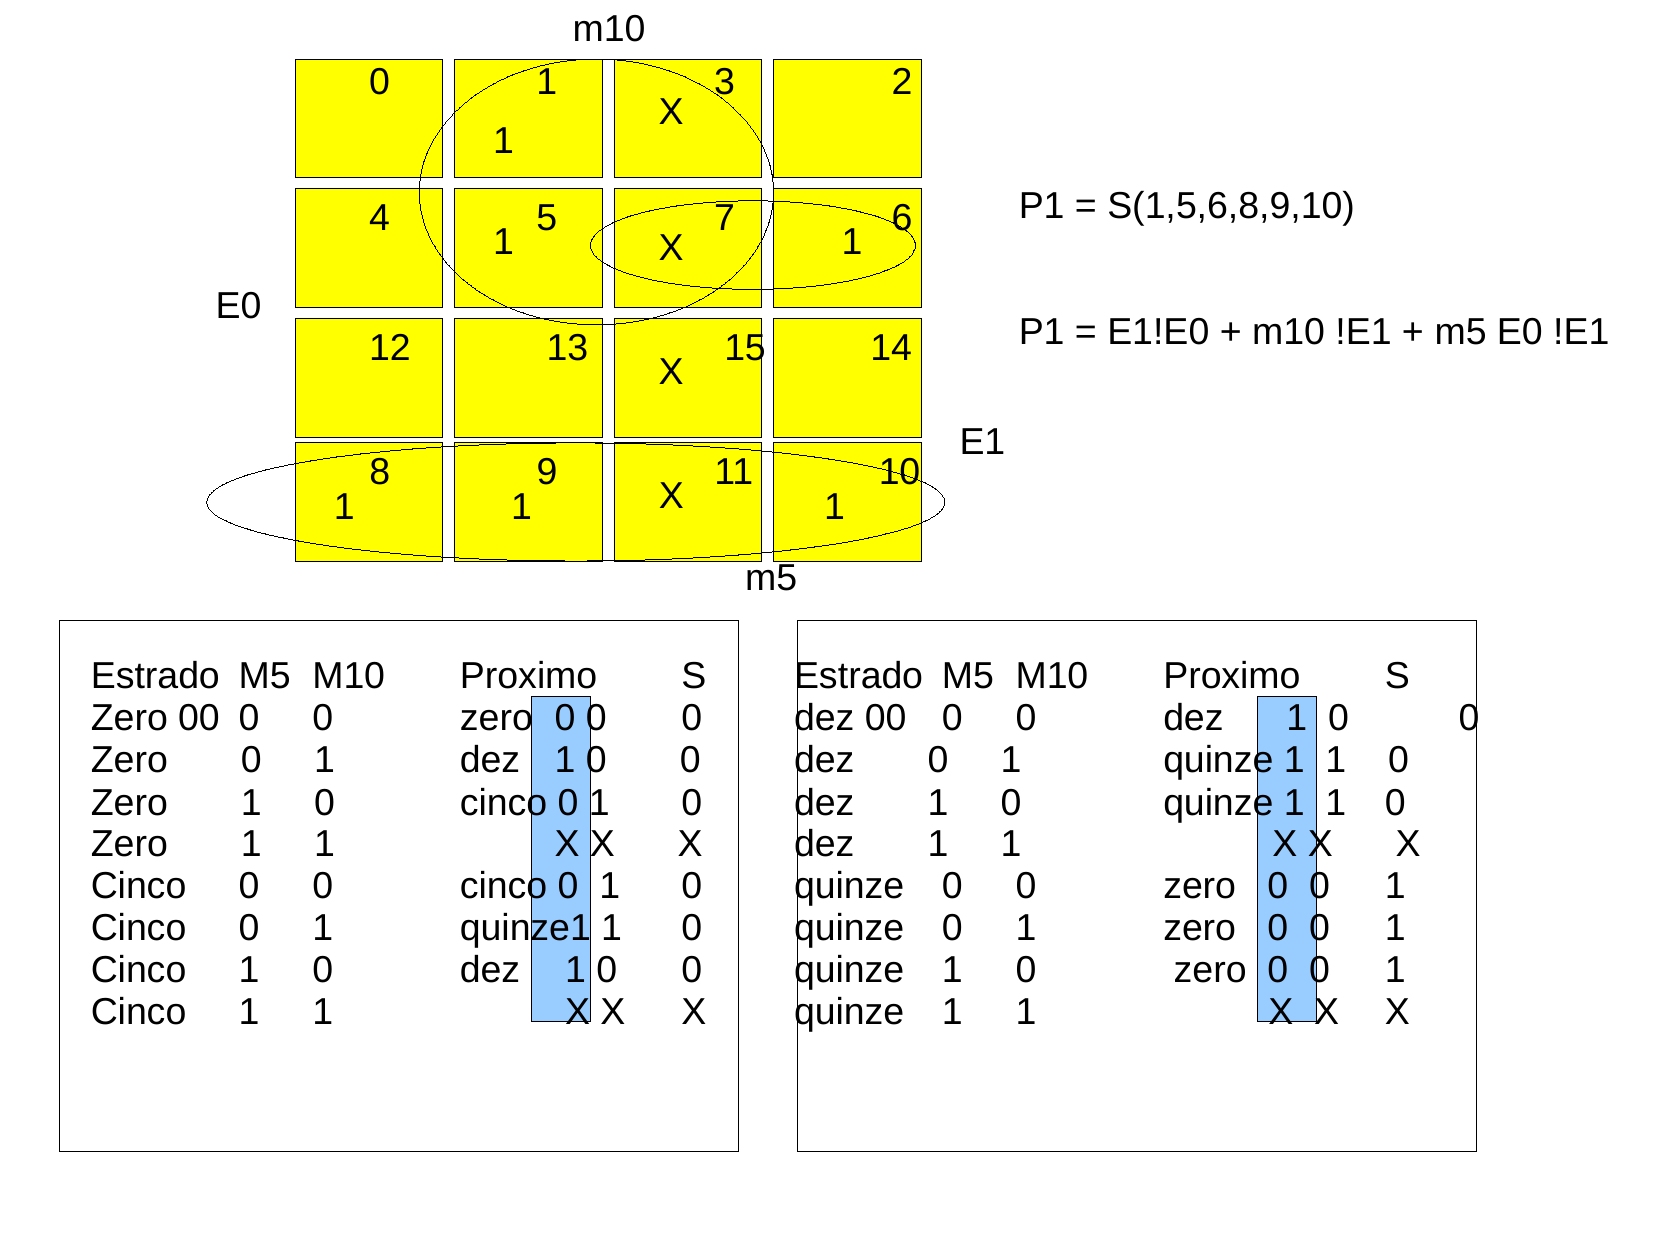

m10
0 1 3 2
X
1
P1 = S(1,5,6,8,9,10)
P1 = E1!E0 + m10 !E1 + m5 E0 !E1
4 5 7 6
1
1
X
E0
12 13 15 14
X
E1
8 9 11 10
X
1
1
1
m5
Estrado	M5	M10		Proximo		S
Zero 00	0	0		zero	 0 0		0
Zero 0 1		dez	 1 0 0
Zero 1 0 	cinco 0 1	0
Zero 1 1 X X X
Cinco	0	0		cinco 0 1	0
Cinco	0	1		quinze1 1	0
Cinco	1	0		dez	 1 0 	0
Cinco	1	1			 X X	X
Estrado	M5	M10		Proximo		S
dez 00	0	0	 	dez 1 0		0
dez 0 1		quinze 1 1 0
dez 1 0 	quinze 1 1	0
dez 1 1 X X X
quinze	0	0		zero 0 0	1
quinze	0	1		zero 0 0	1
quinze	1	0		 zero 0 0 	1
quinze	1	1			 X X	X